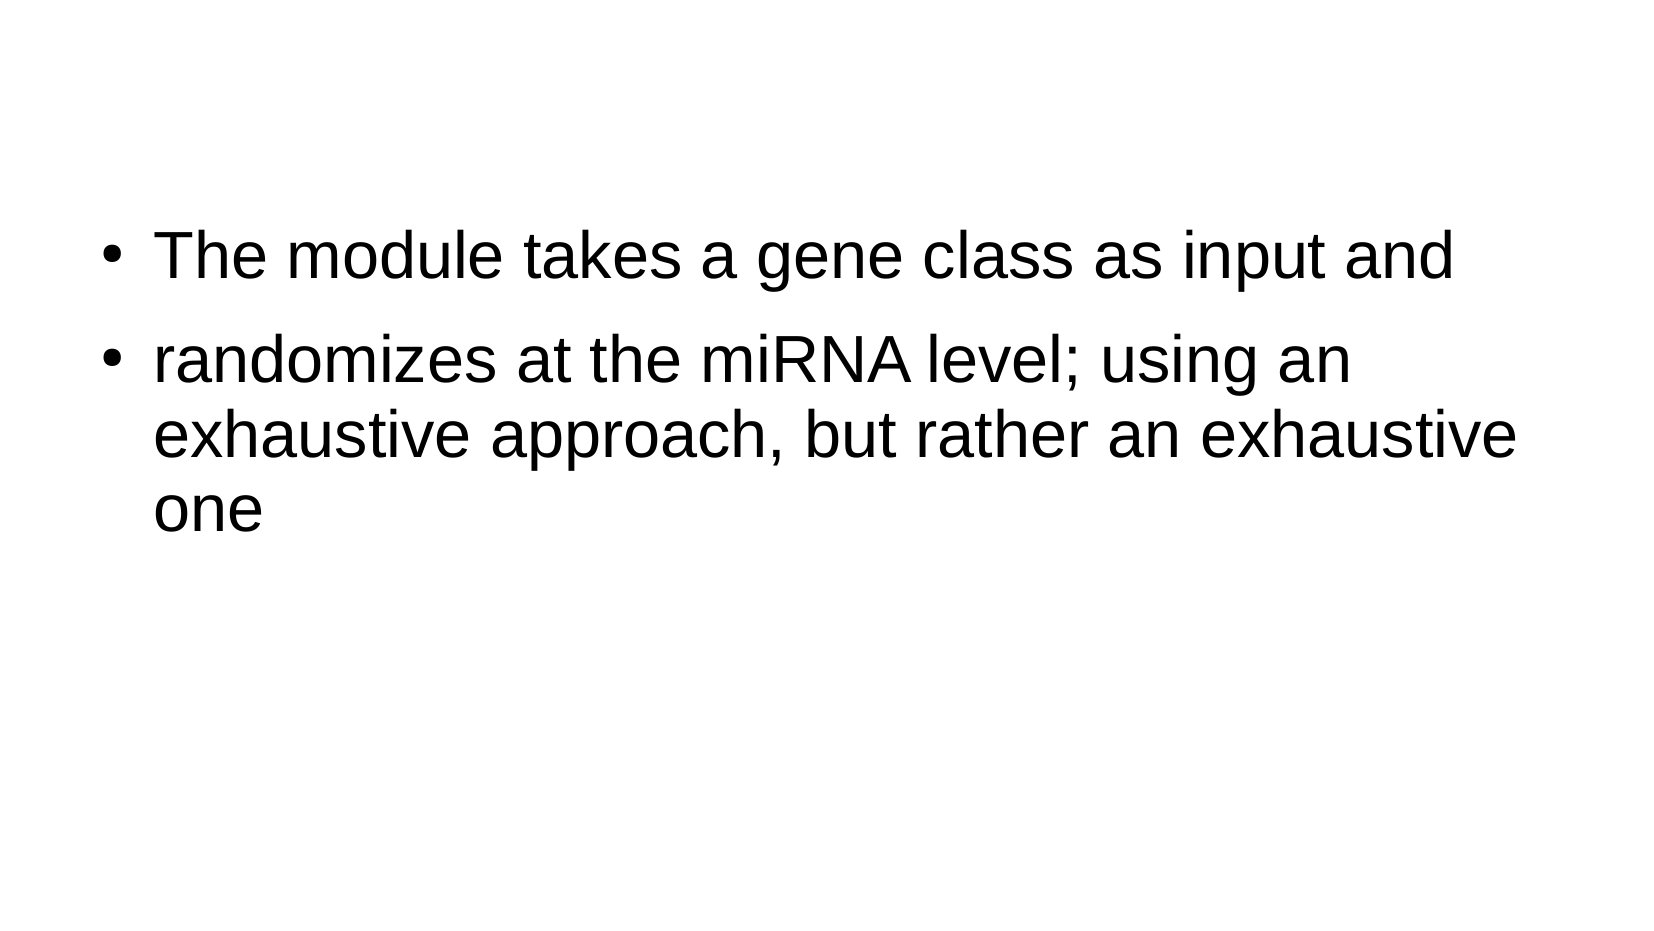

#
The module takes a gene class as input and
randomizes at the miRNA level; using an exhaustive approach, but rather an exhaustive one